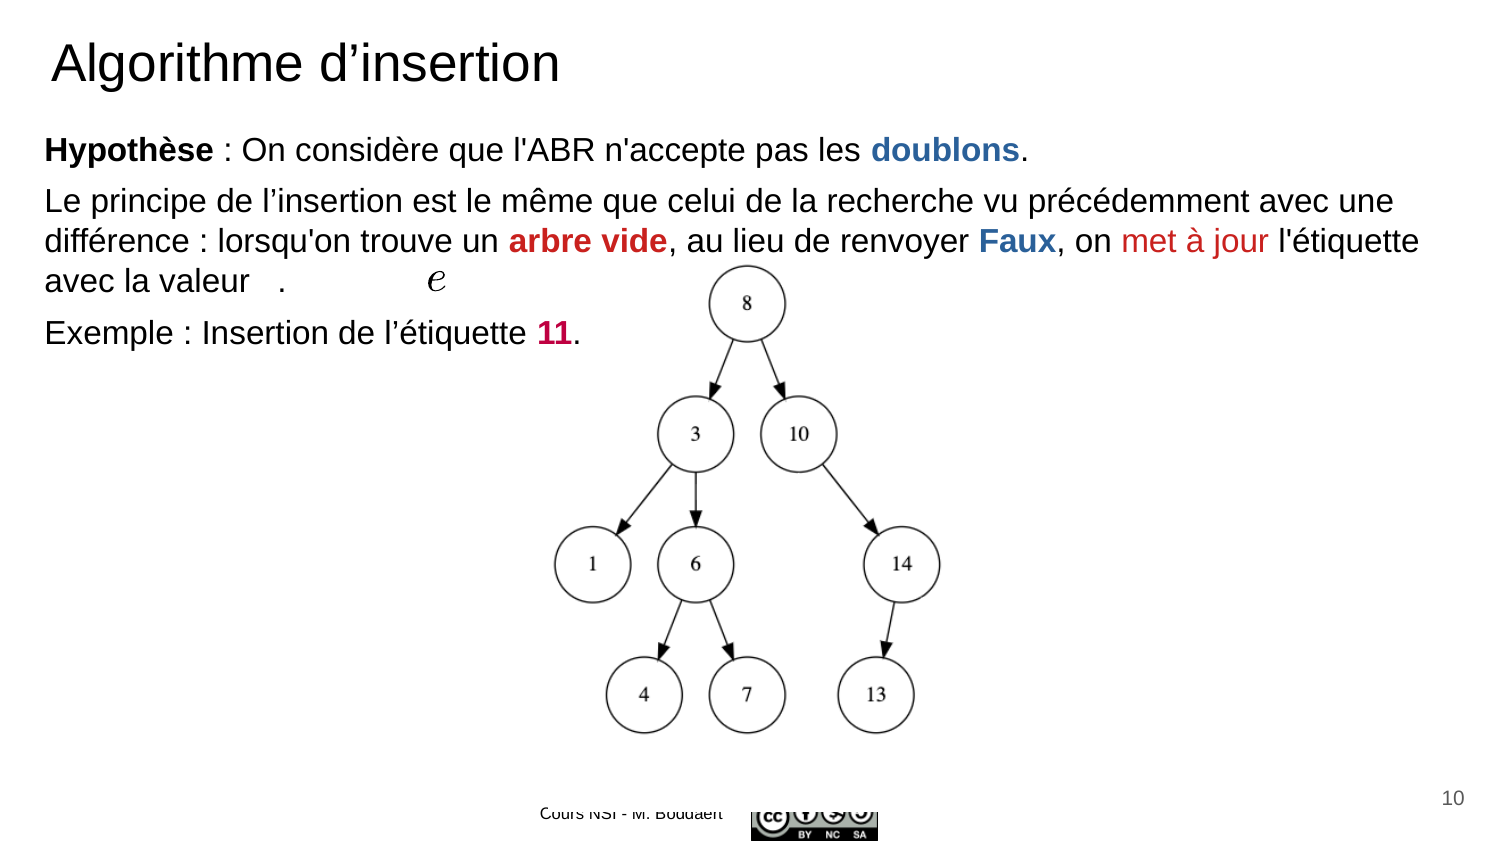

# Algorithme d’insertion
Hypothèse : On considère que l'ABR n'accepte pas les doublons.
Le principe de l’insertion est le même que celui de la recherche vu précédemment avec une différence : lorsqu'on trouve un arbre vide, au lieu de renvoyer Faux, on met à jour l'étiquette avec la valeur .
Exemple : Insertion de l’étiquette 11.